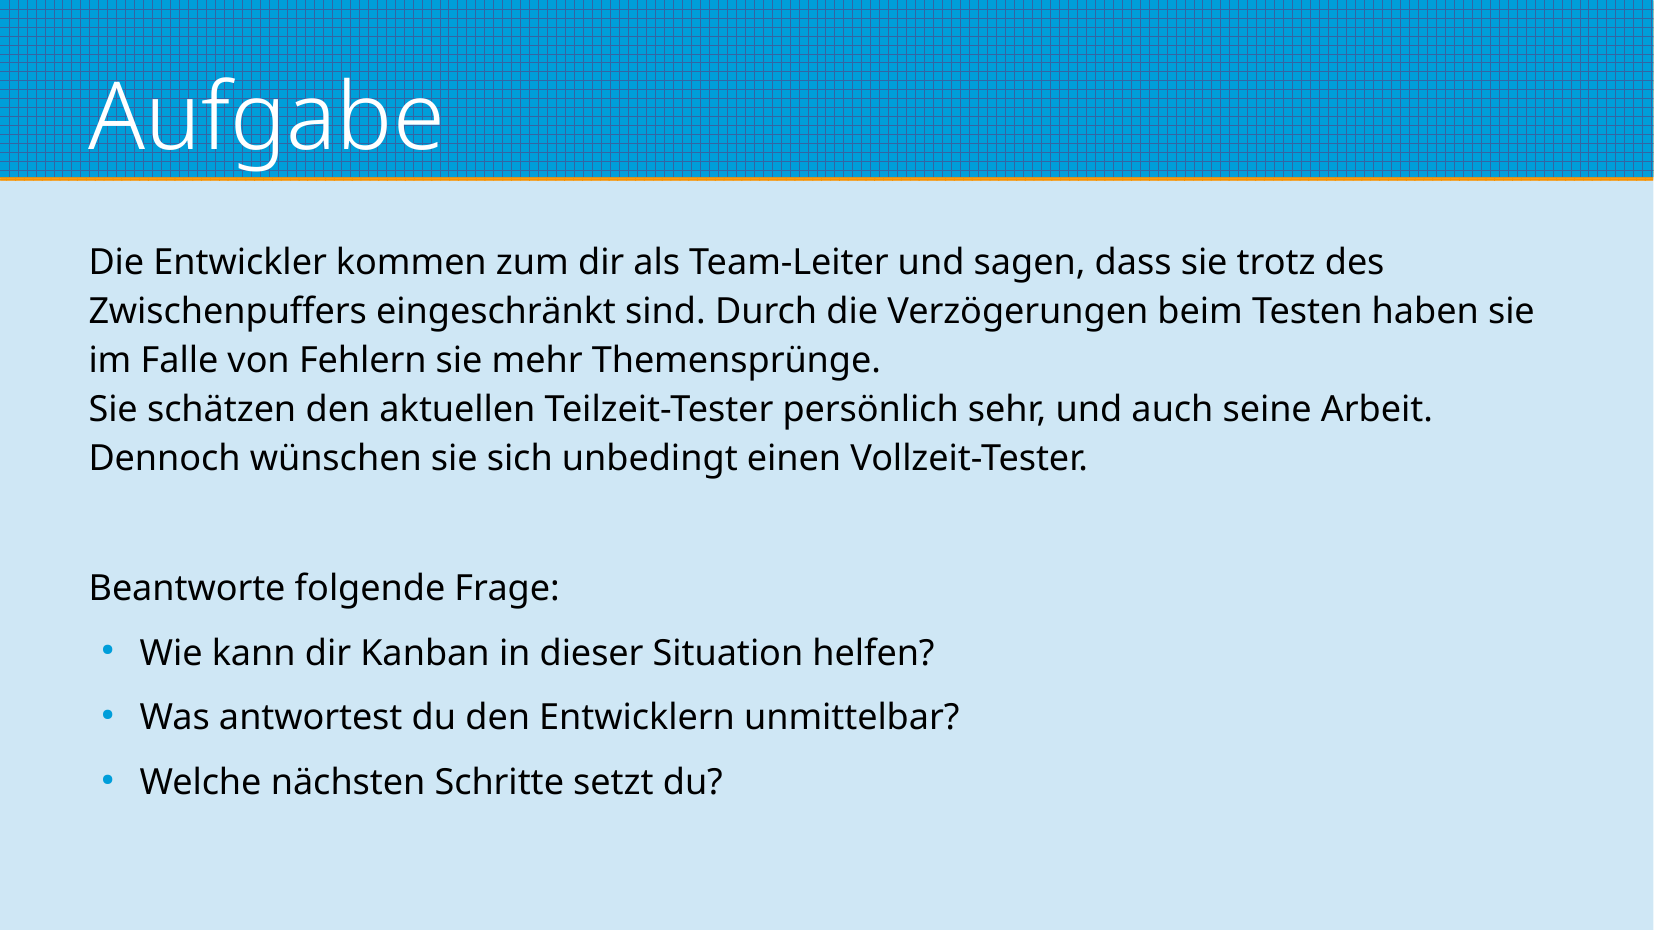

# Aufgabe
Die Entwickler kommen zum dir als Team-Leiter und sagen, dass sie trotz des Zwischenpuffers eingeschränkt sind. Durch die Verzögerungen beim Testen haben sie im Falle von Fehlern sie mehr Themensprünge.
Sie schätzen den aktuellen Teilzeit-Tester persönlich sehr, und auch seine Arbeit. Dennoch wünschen sie sich unbedingt einen Vollzeit-Tester.
Beantworte folgende Frage:
Wie kann dir Kanban in dieser Situation helfen?
Was antwortest du den Entwicklern unmittelbar?
Welche nächsten Schritte setzt du?